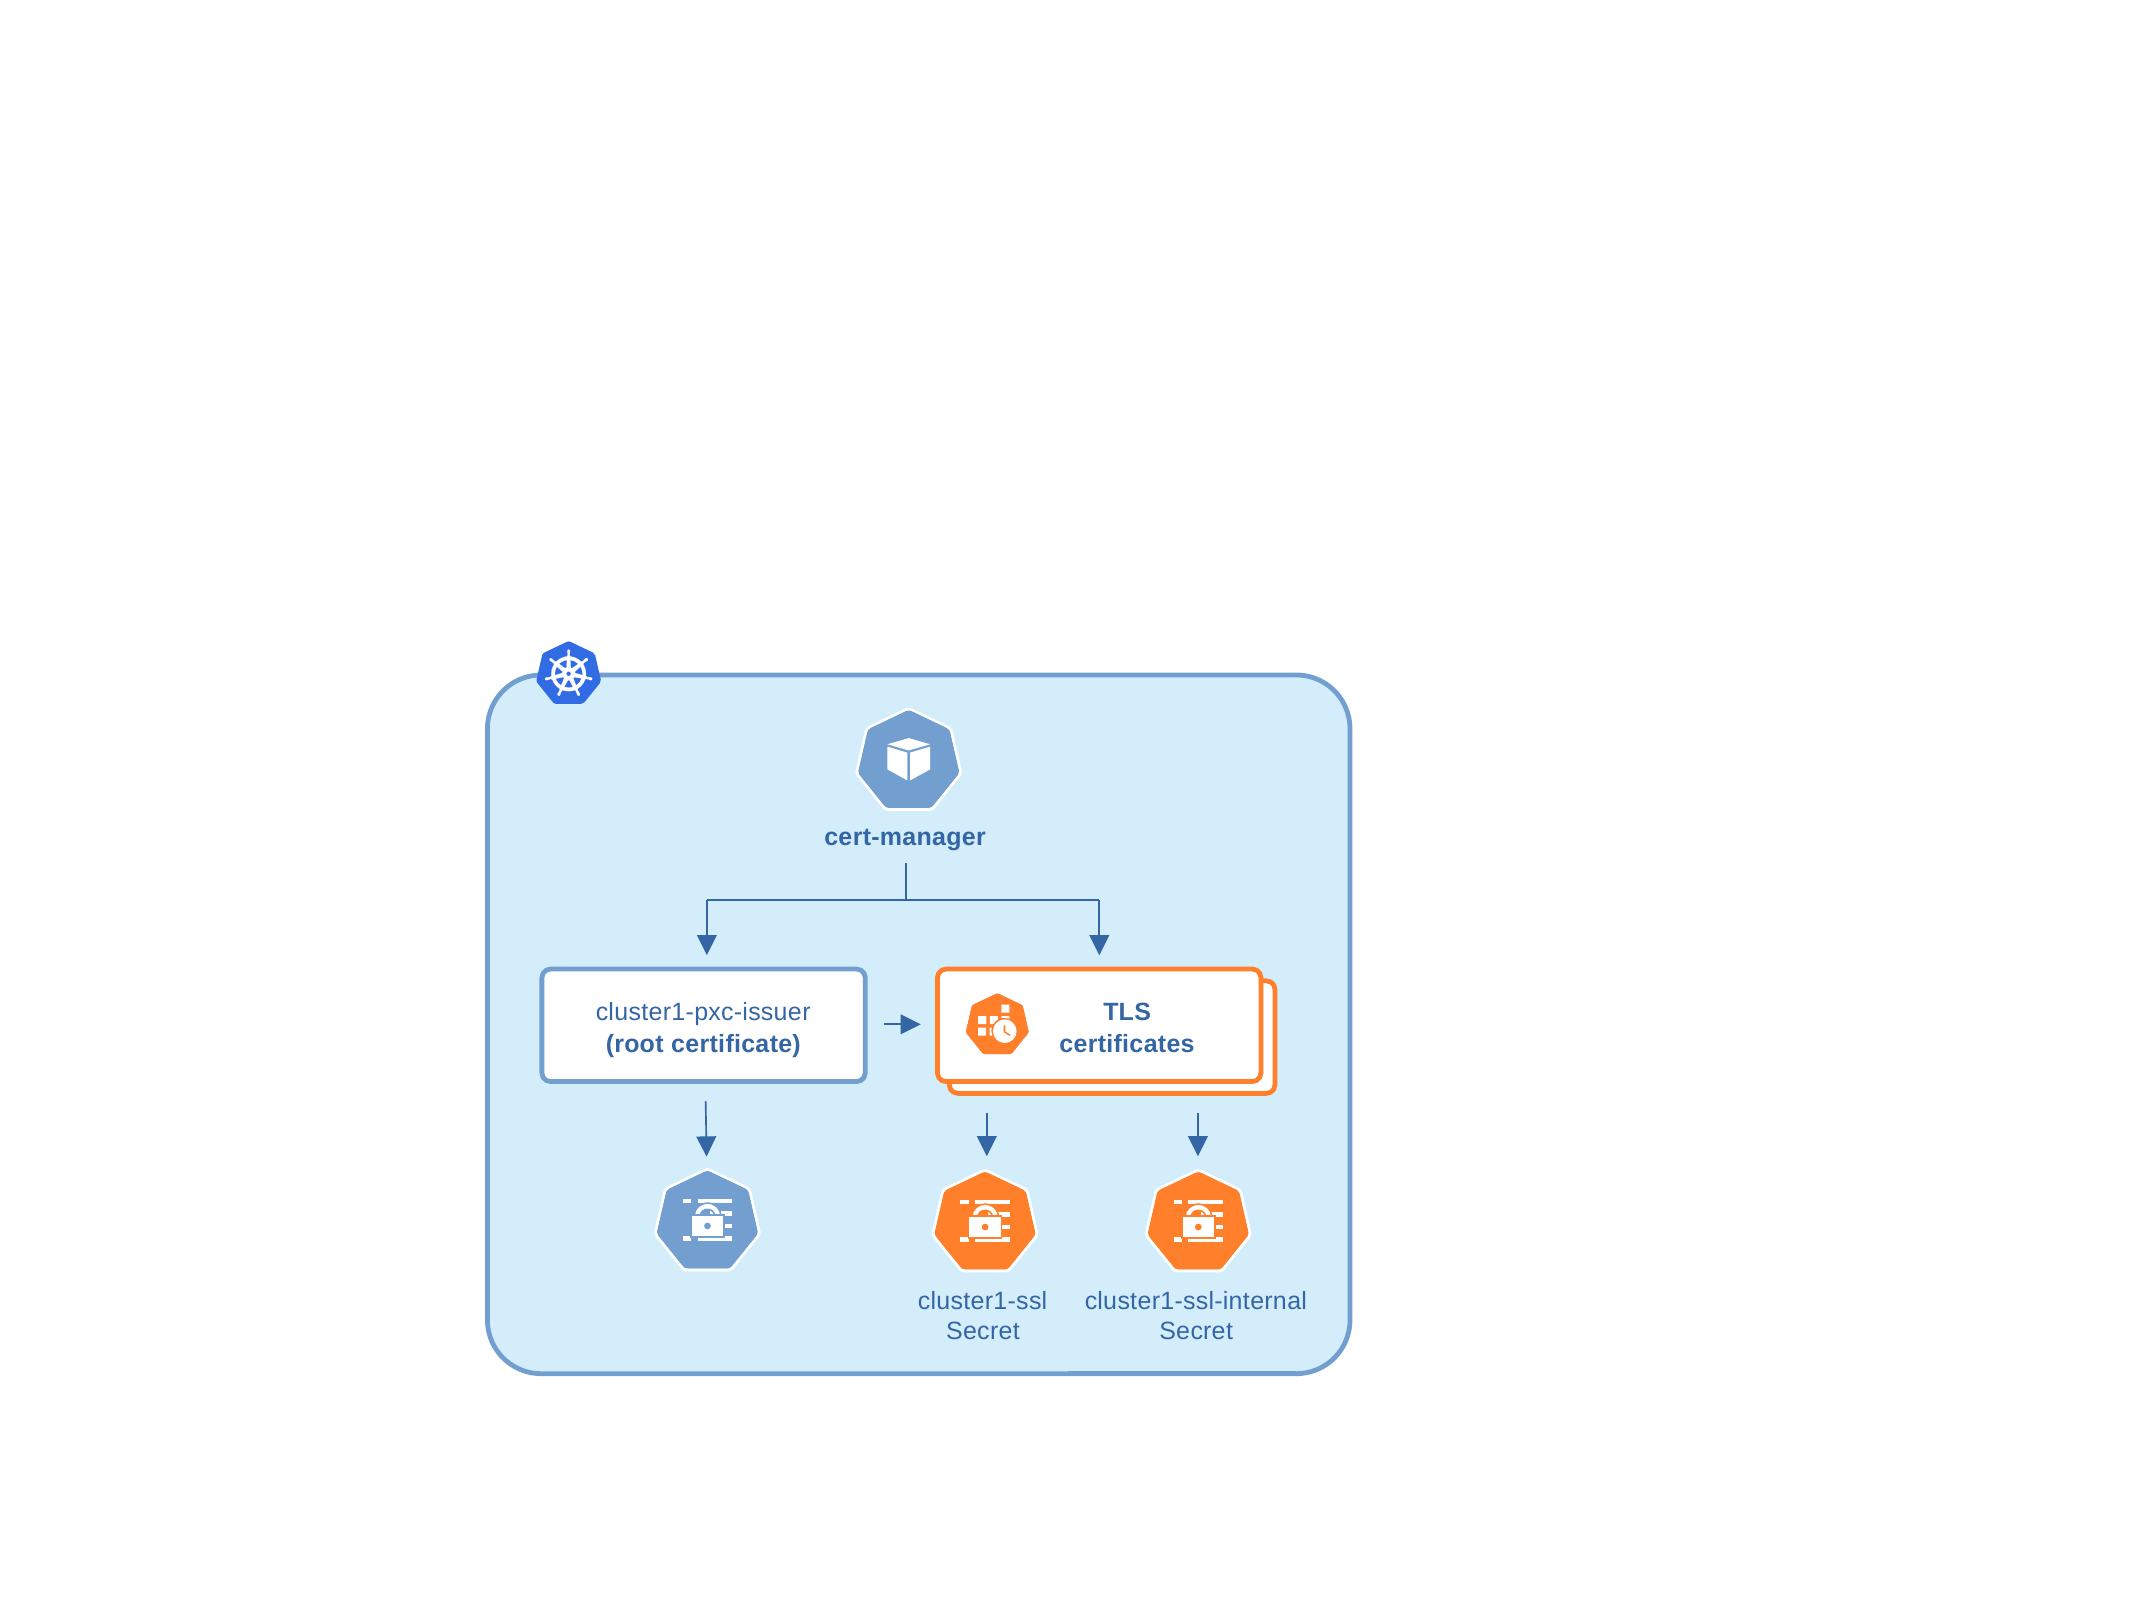

DB Pod N
cert-manager
cluster1-pxc-issuer
(root certificate)
TLS
certificates
TLS
certificates
cluster1-ssl
Secret
cluster1-ssl-internal
Secret